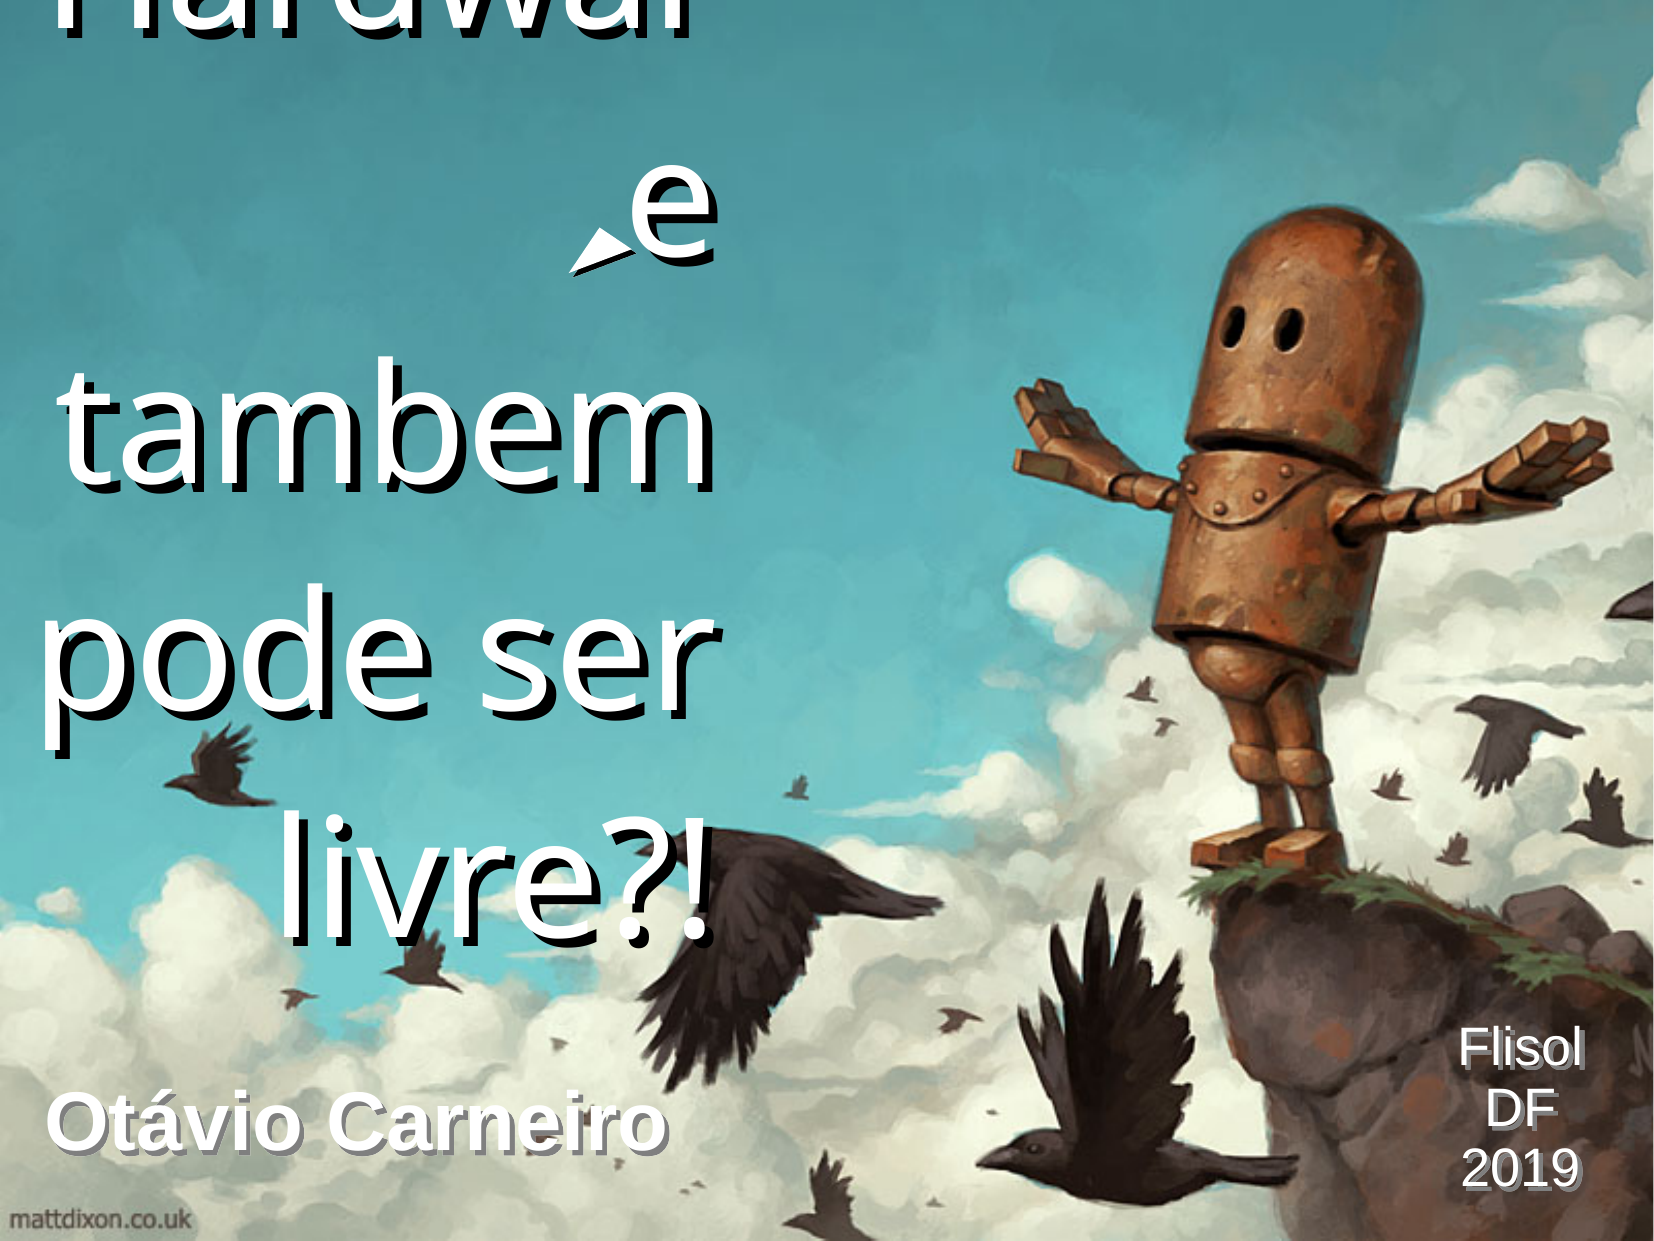

# Hardware tambem pode ser livre?!
Flisol
DF
2019
Otávio Carneiro
Arte: https://www.deviantart.com/mattdixon/art/Freedom-547926485